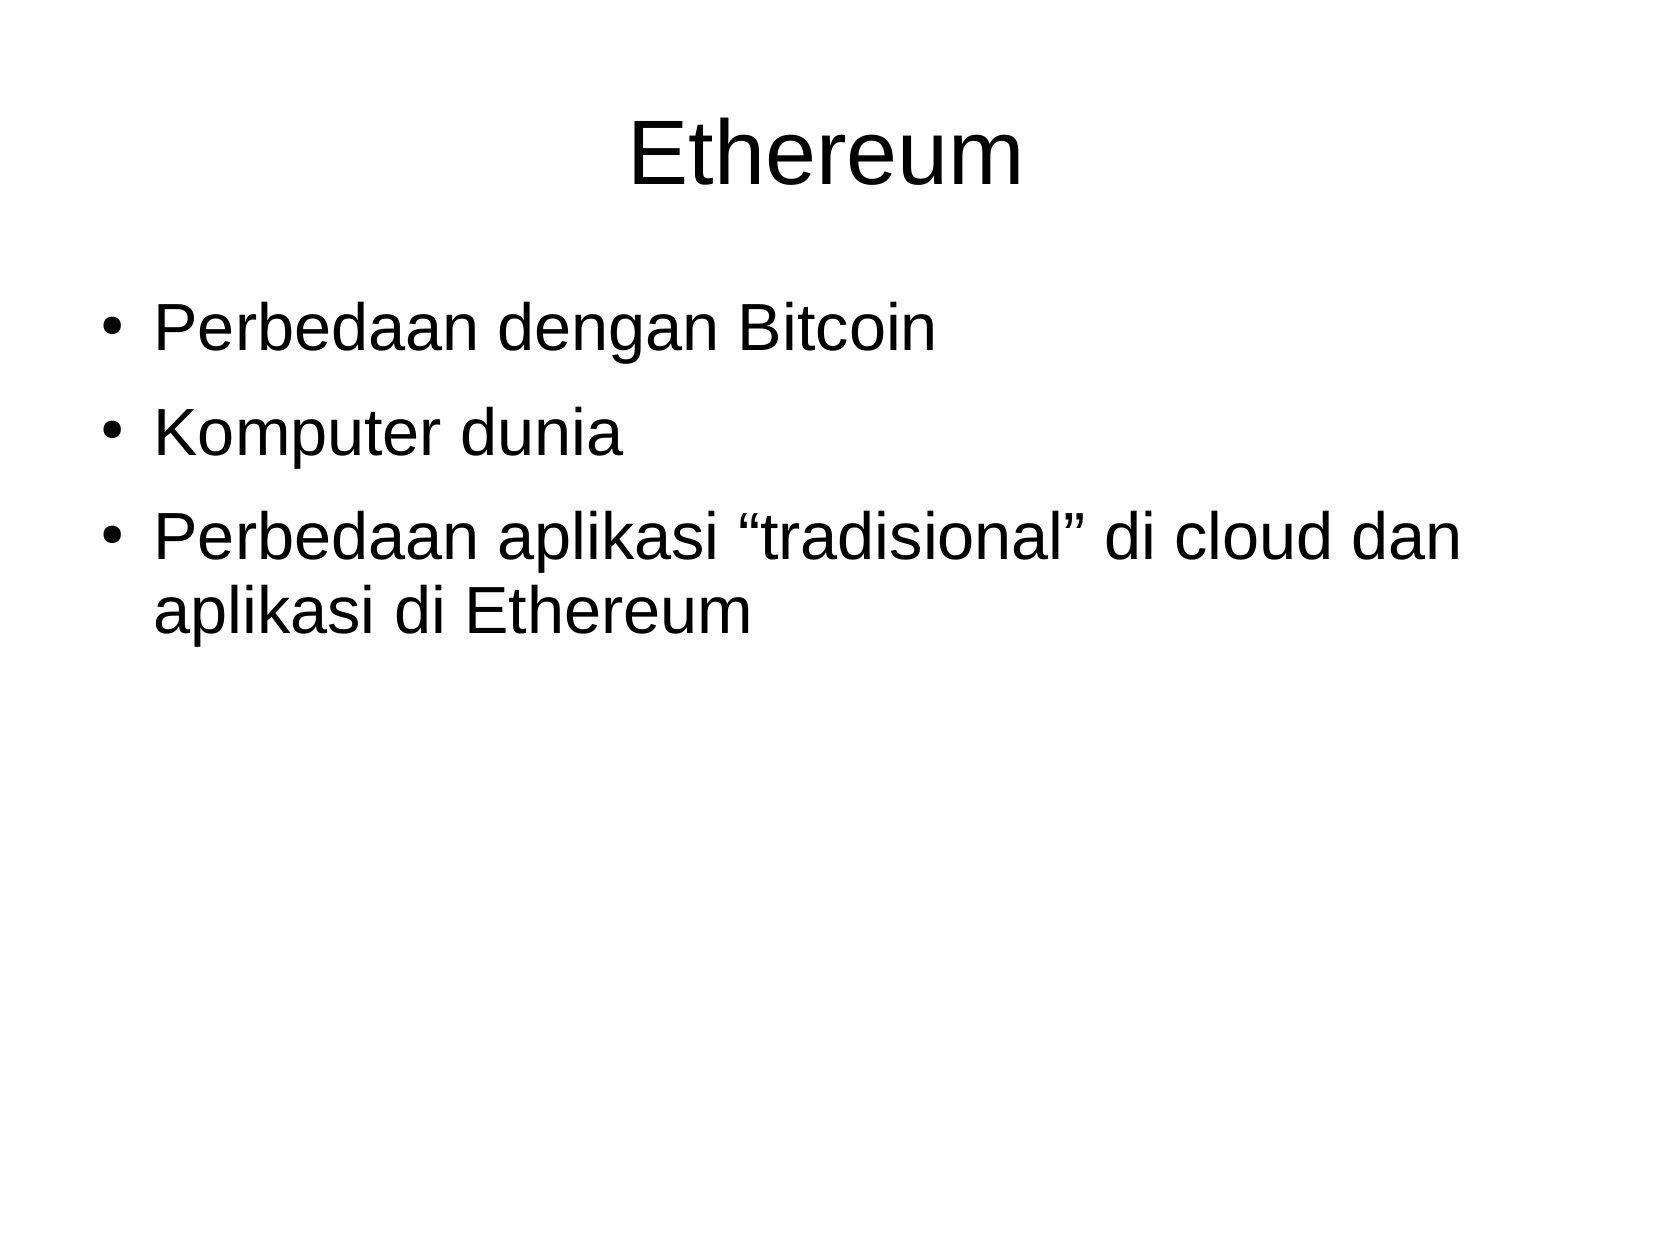

# Ethereum
Perbedaan dengan Bitcoin
Komputer dunia
Perbedaan aplikasi “tradisional” di cloud dan aplikasi di Ethereum